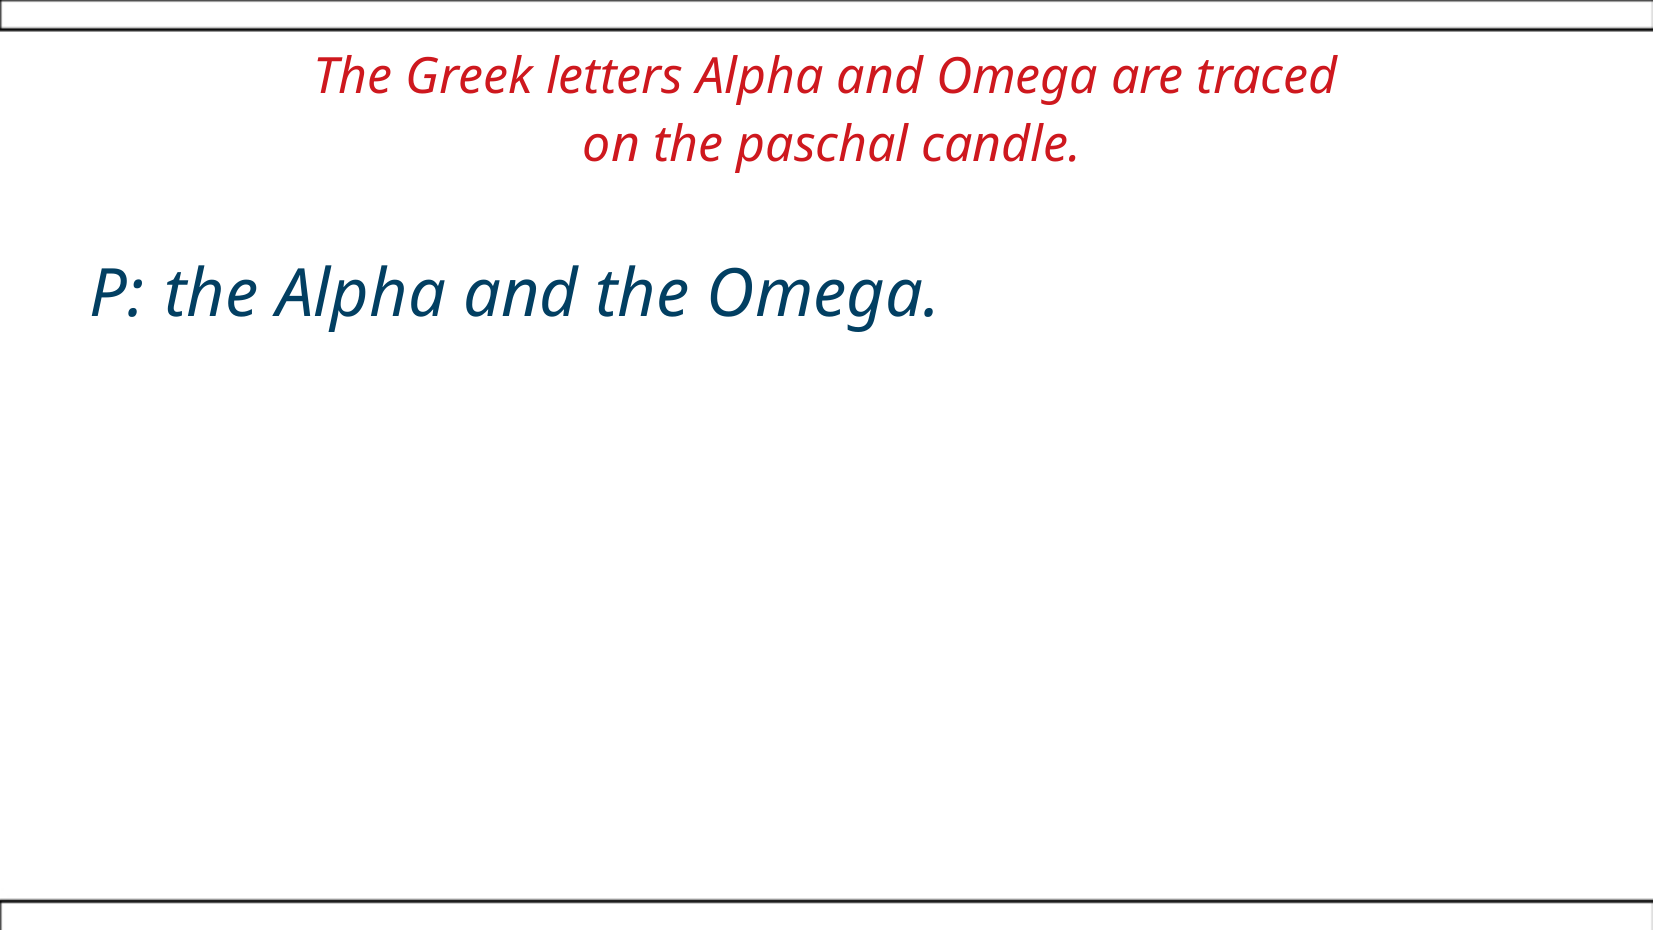

The Greek letters Alpha and Omega are traced
on the paschal candle.
P:	the Alpha and the Omega.